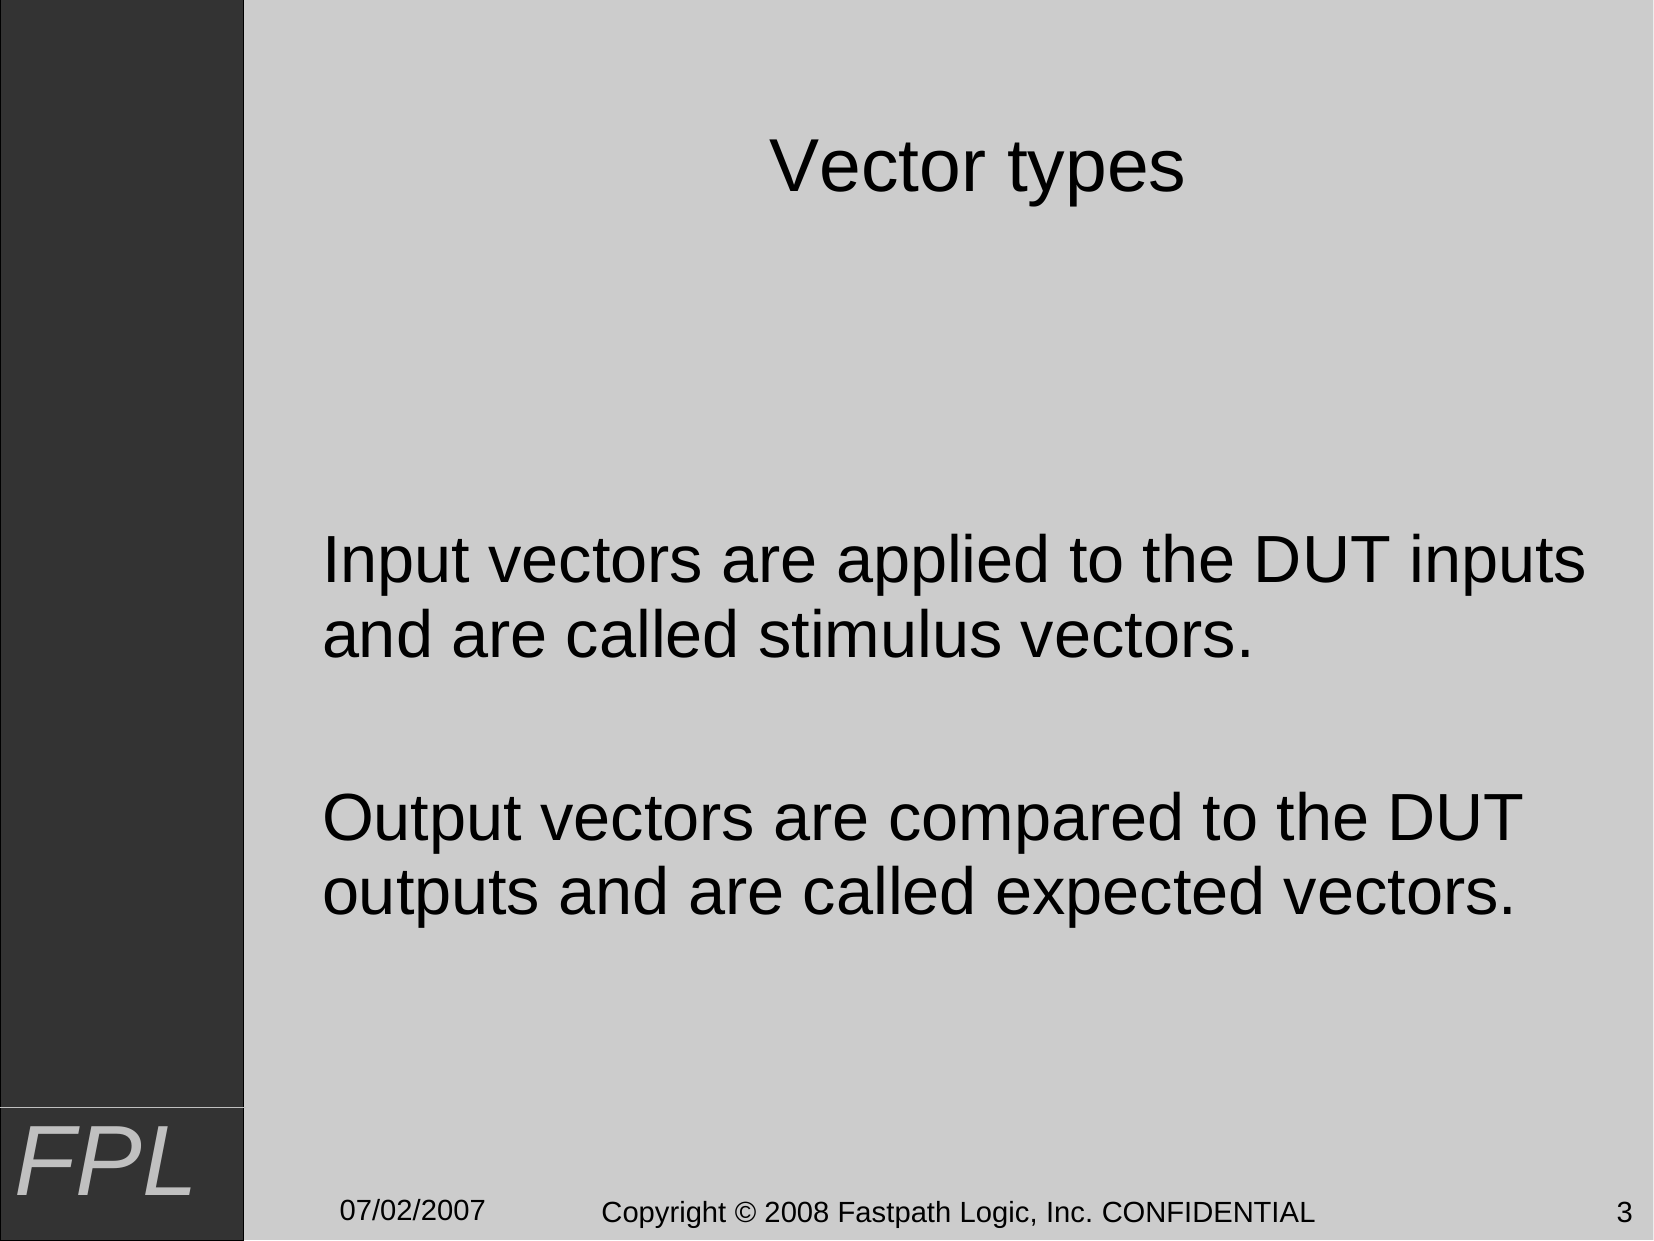

# Vector types
Input vectors are applied to the DUT inputs and are called stimulus vectors.
Output vectors are compared to the DUT outputs and are called expected vectors.
07/02/2007
3
© 2007 FASTPATH LOGIC INC.